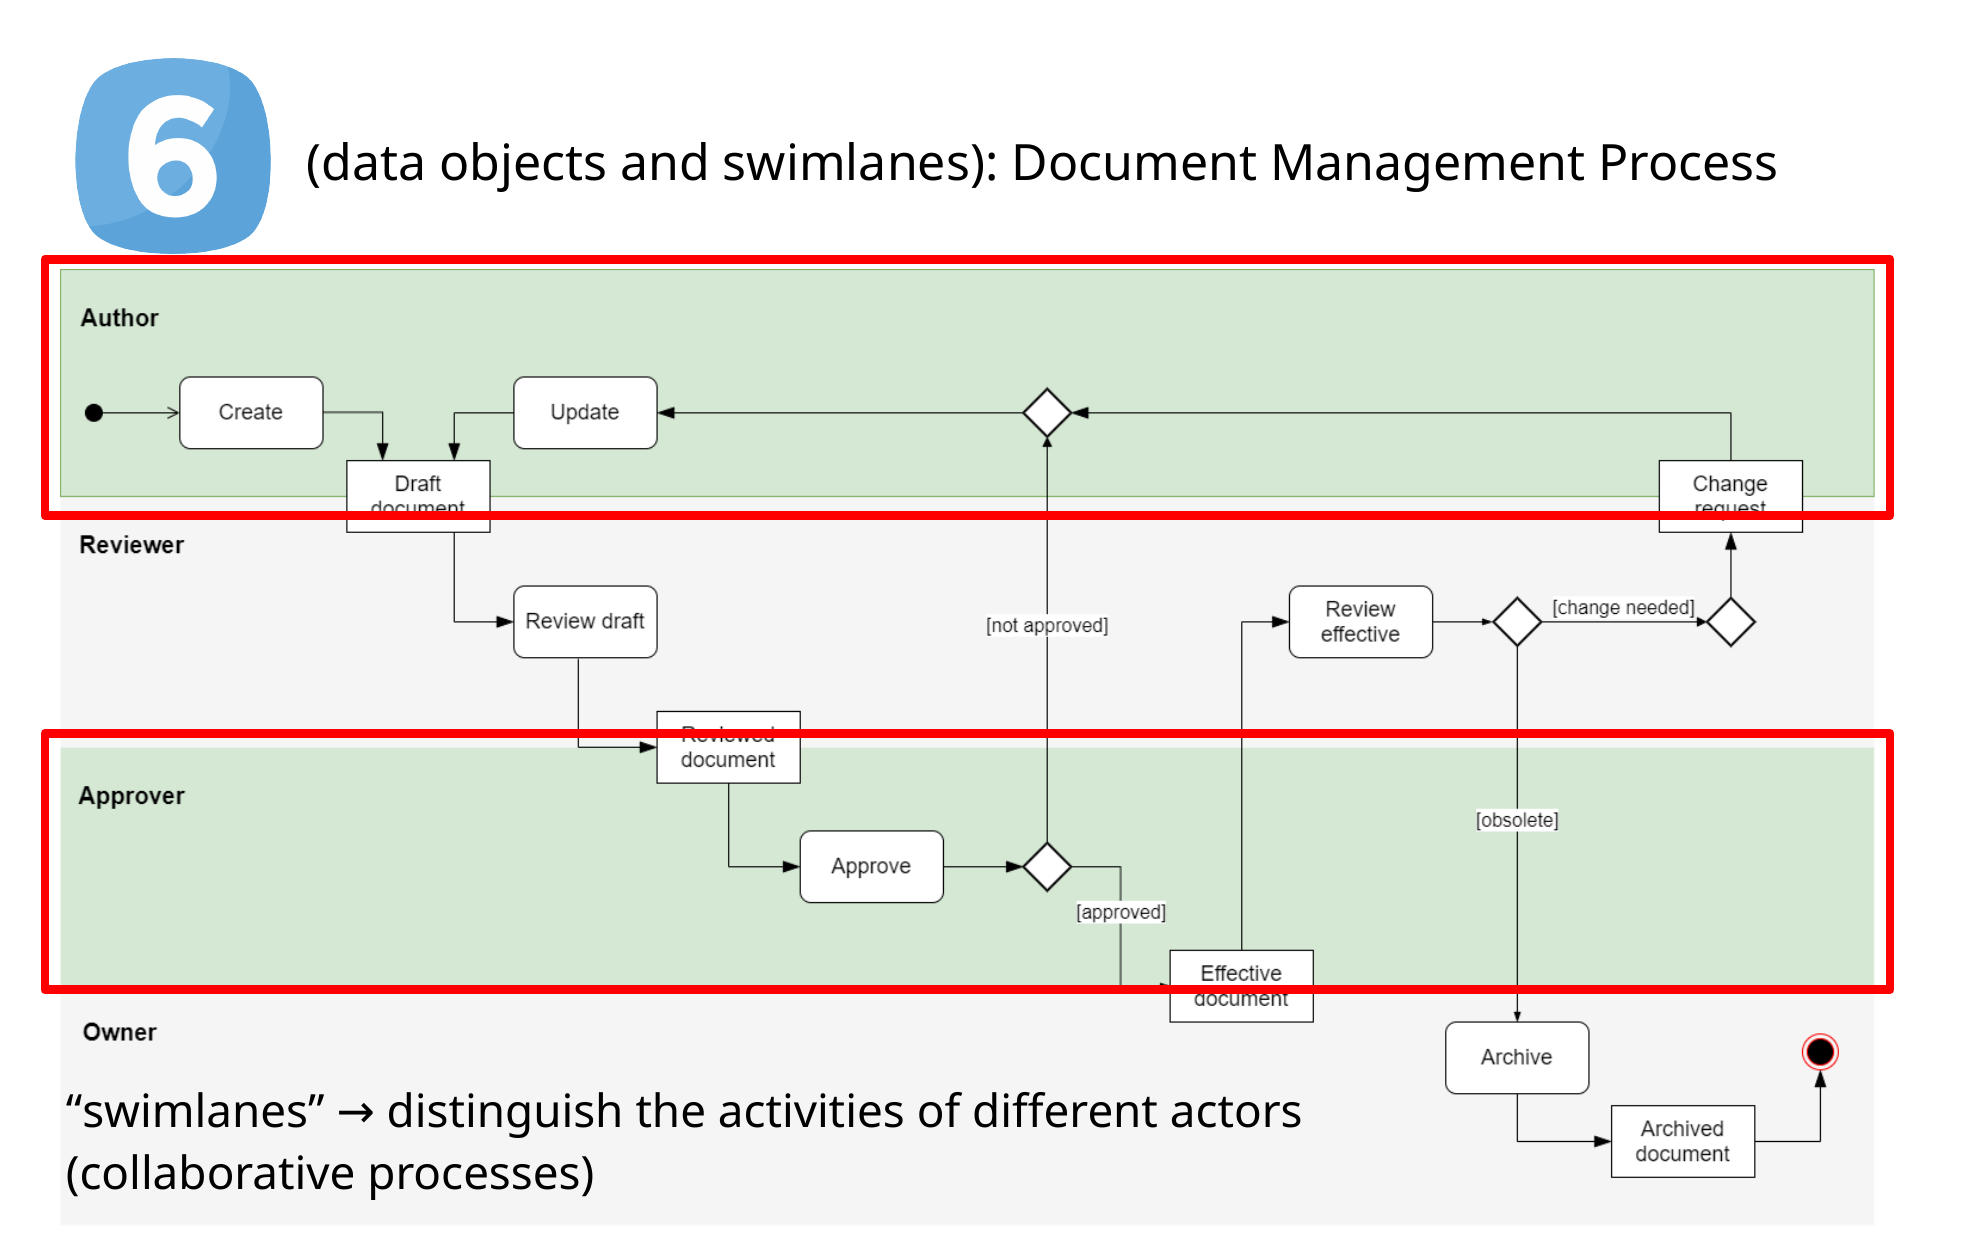

(data objects and swimlanes): Document Management Process
“swimlanes” → distinguish the activities of different actors (collaborative processes)